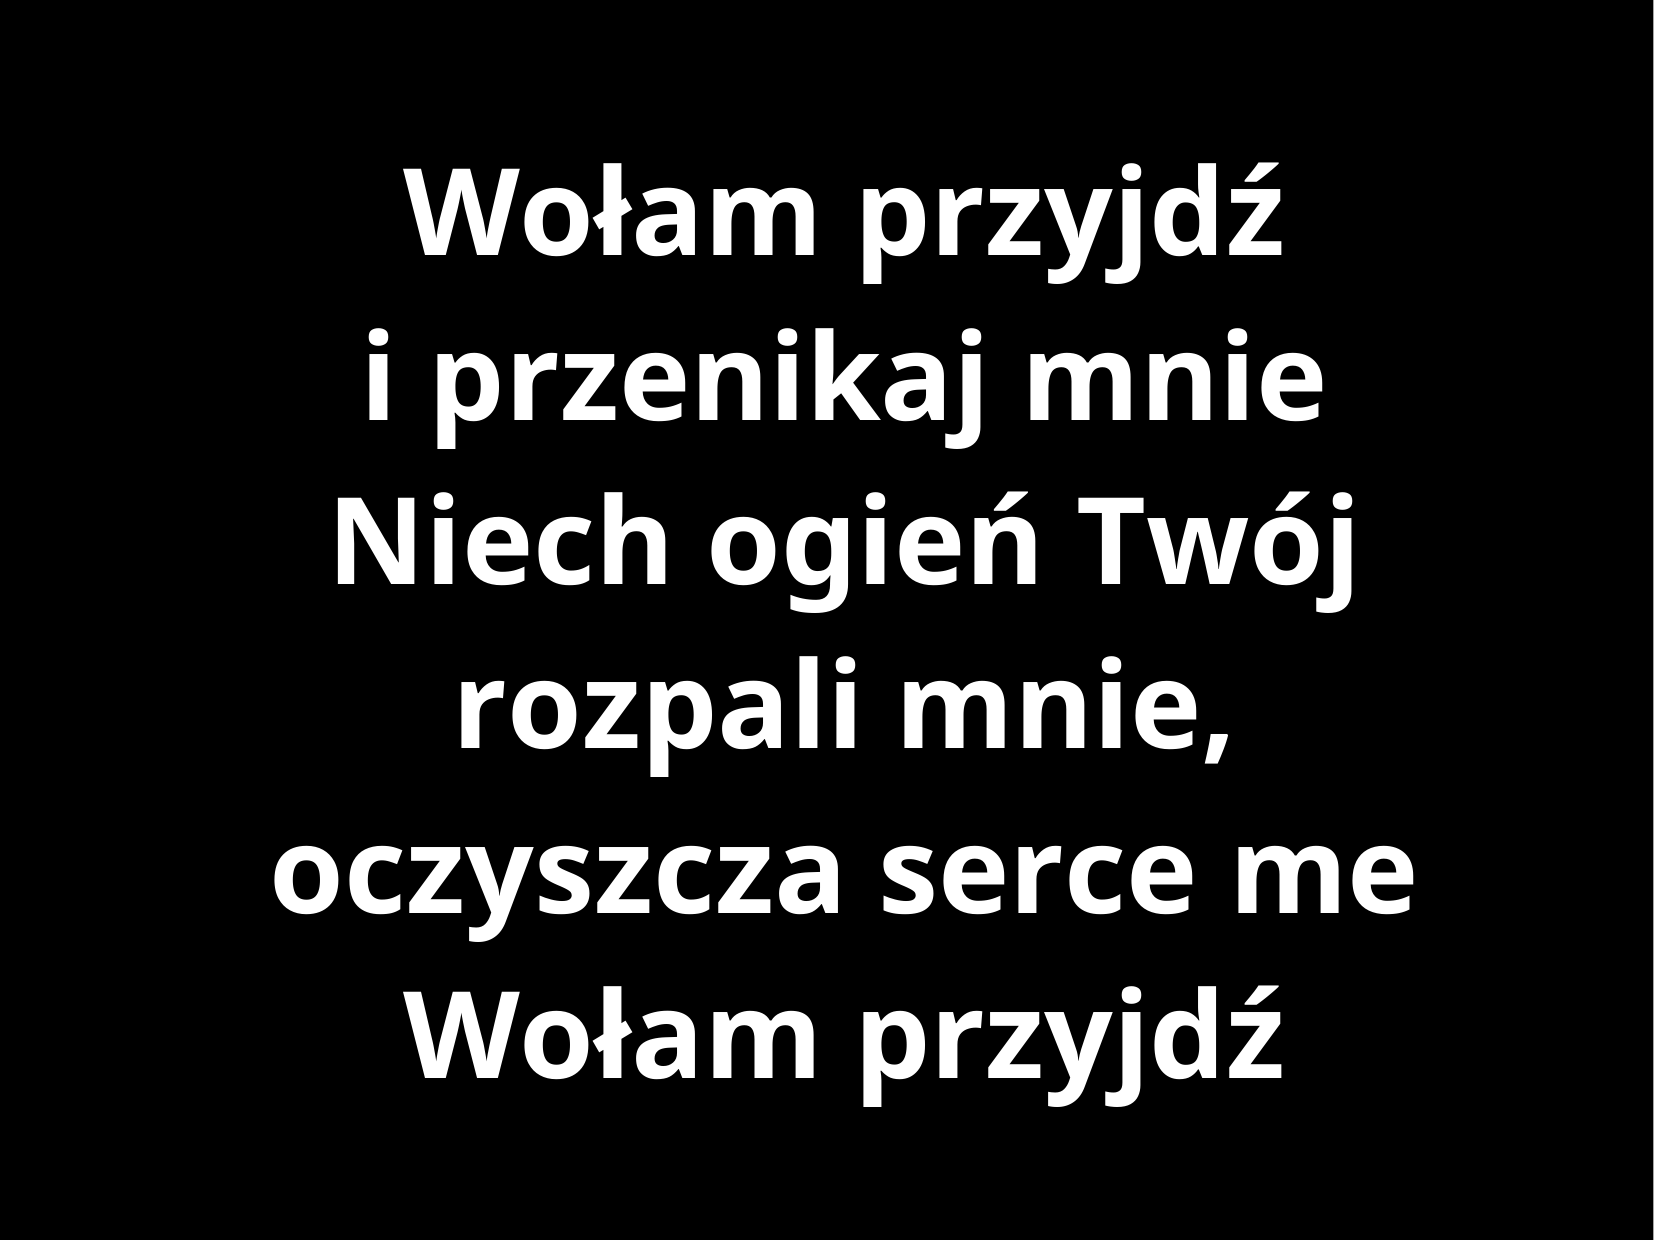

# Wołam przyjdź
i przenikaj mnie
Niech ogień Twój
rozpali mnie,
oczyszcza serce me
Wołam przyjdź